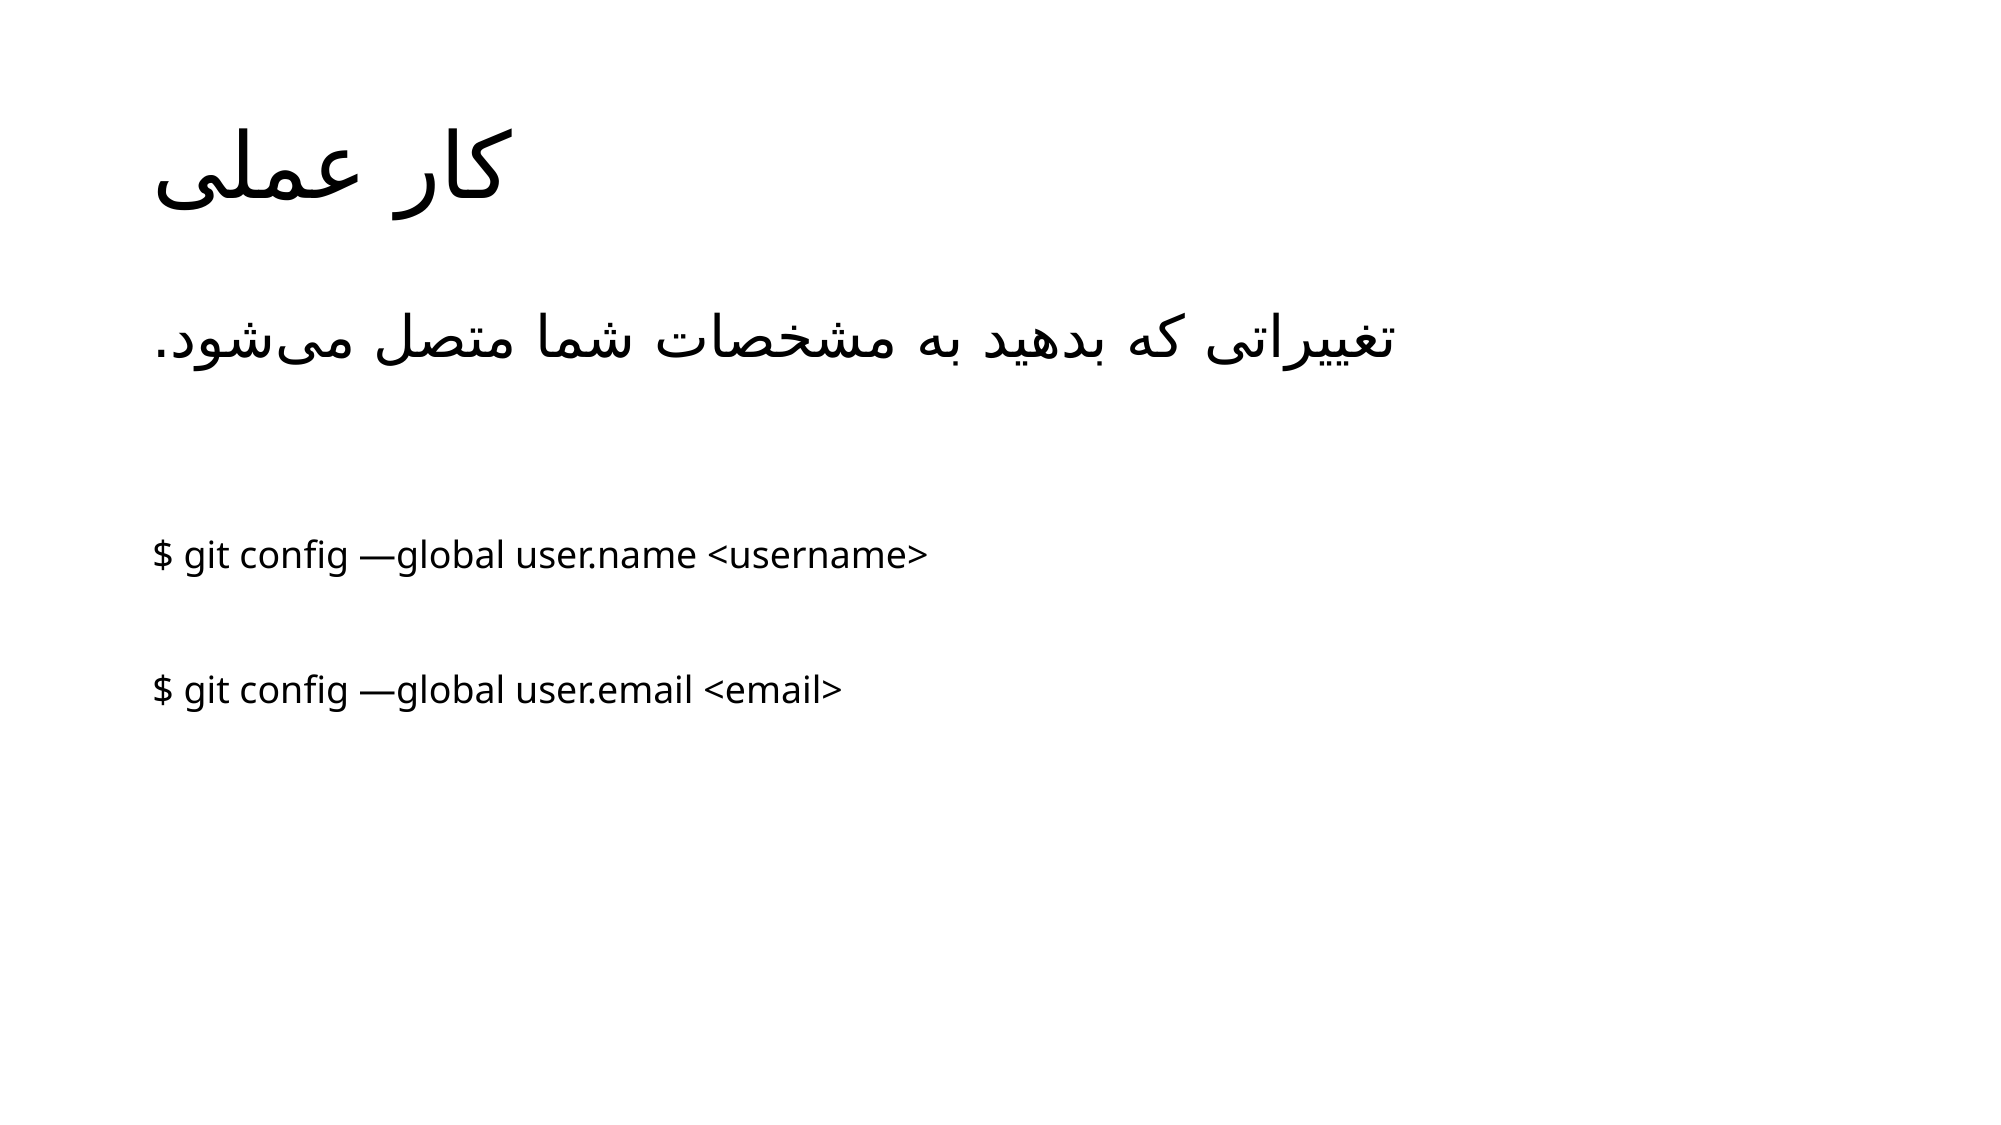

# کار عملی
تغییراتی که بدهید به مشخصات شما متصل می‌شود.
$ git config —global user.name <username>
$ git config —global user.email <email>